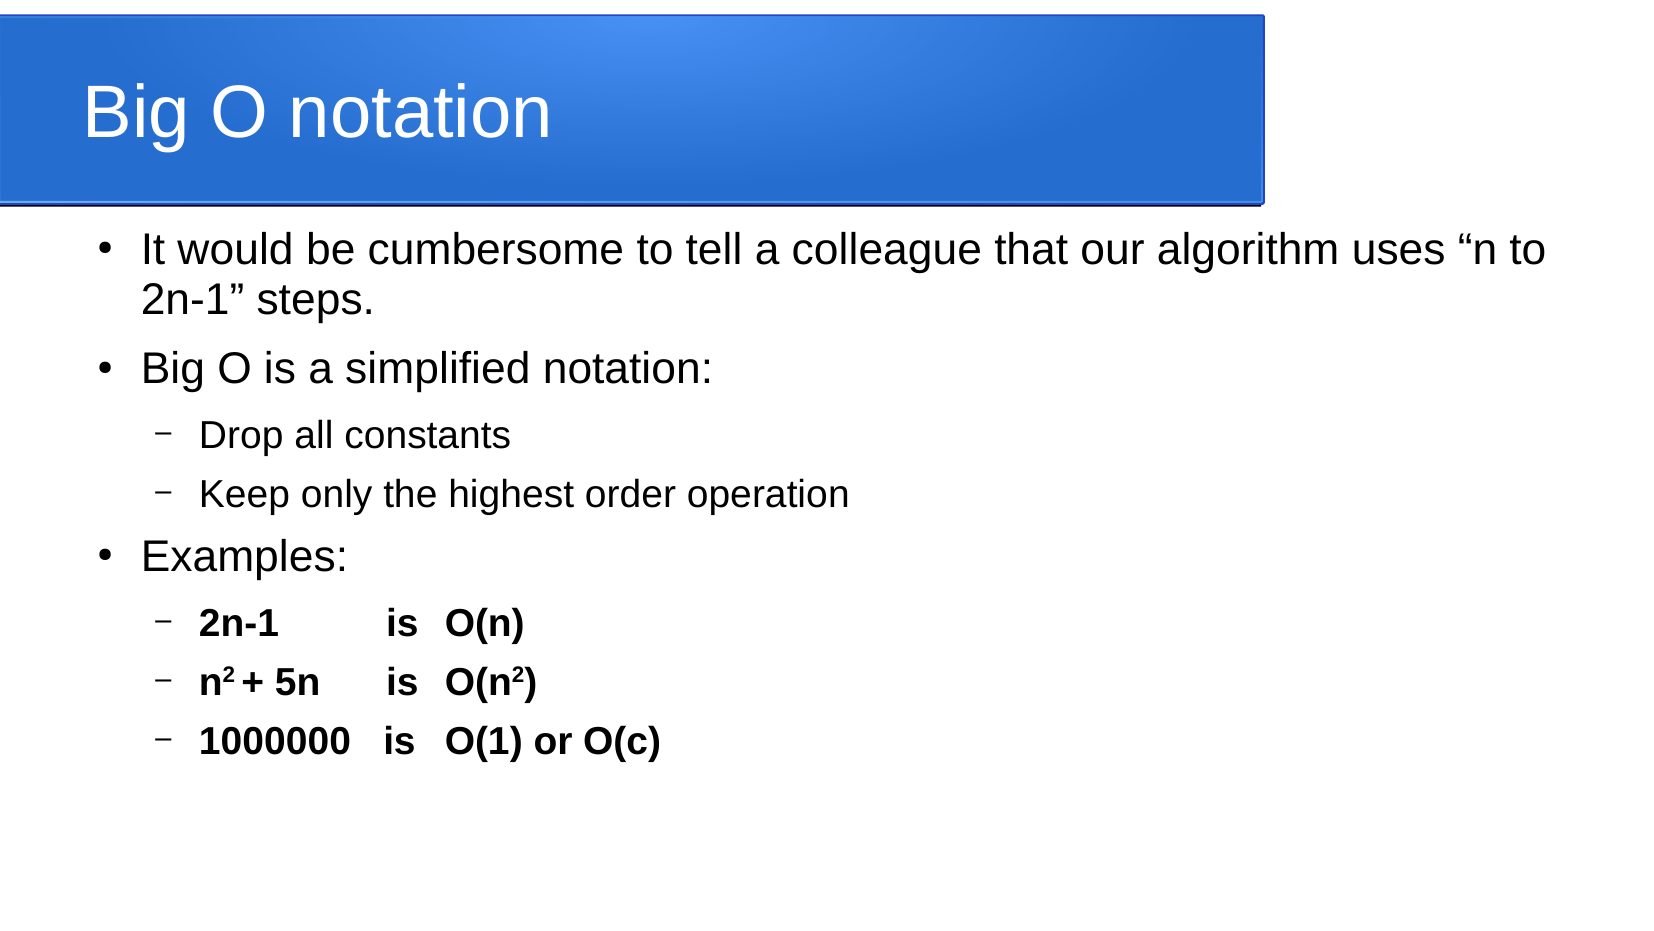

# Big O notation
It would be cumbersome to tell a colleague that our algorithm uses “n to 2n-1” steps.
Big O is a simplified notation:
Drop all constants
Keep only the highest order operation
Examples:
2n-1			 is		O(n)
n2 + 5n								 is		O(n2)
1000000	is		O(1) or O(c)